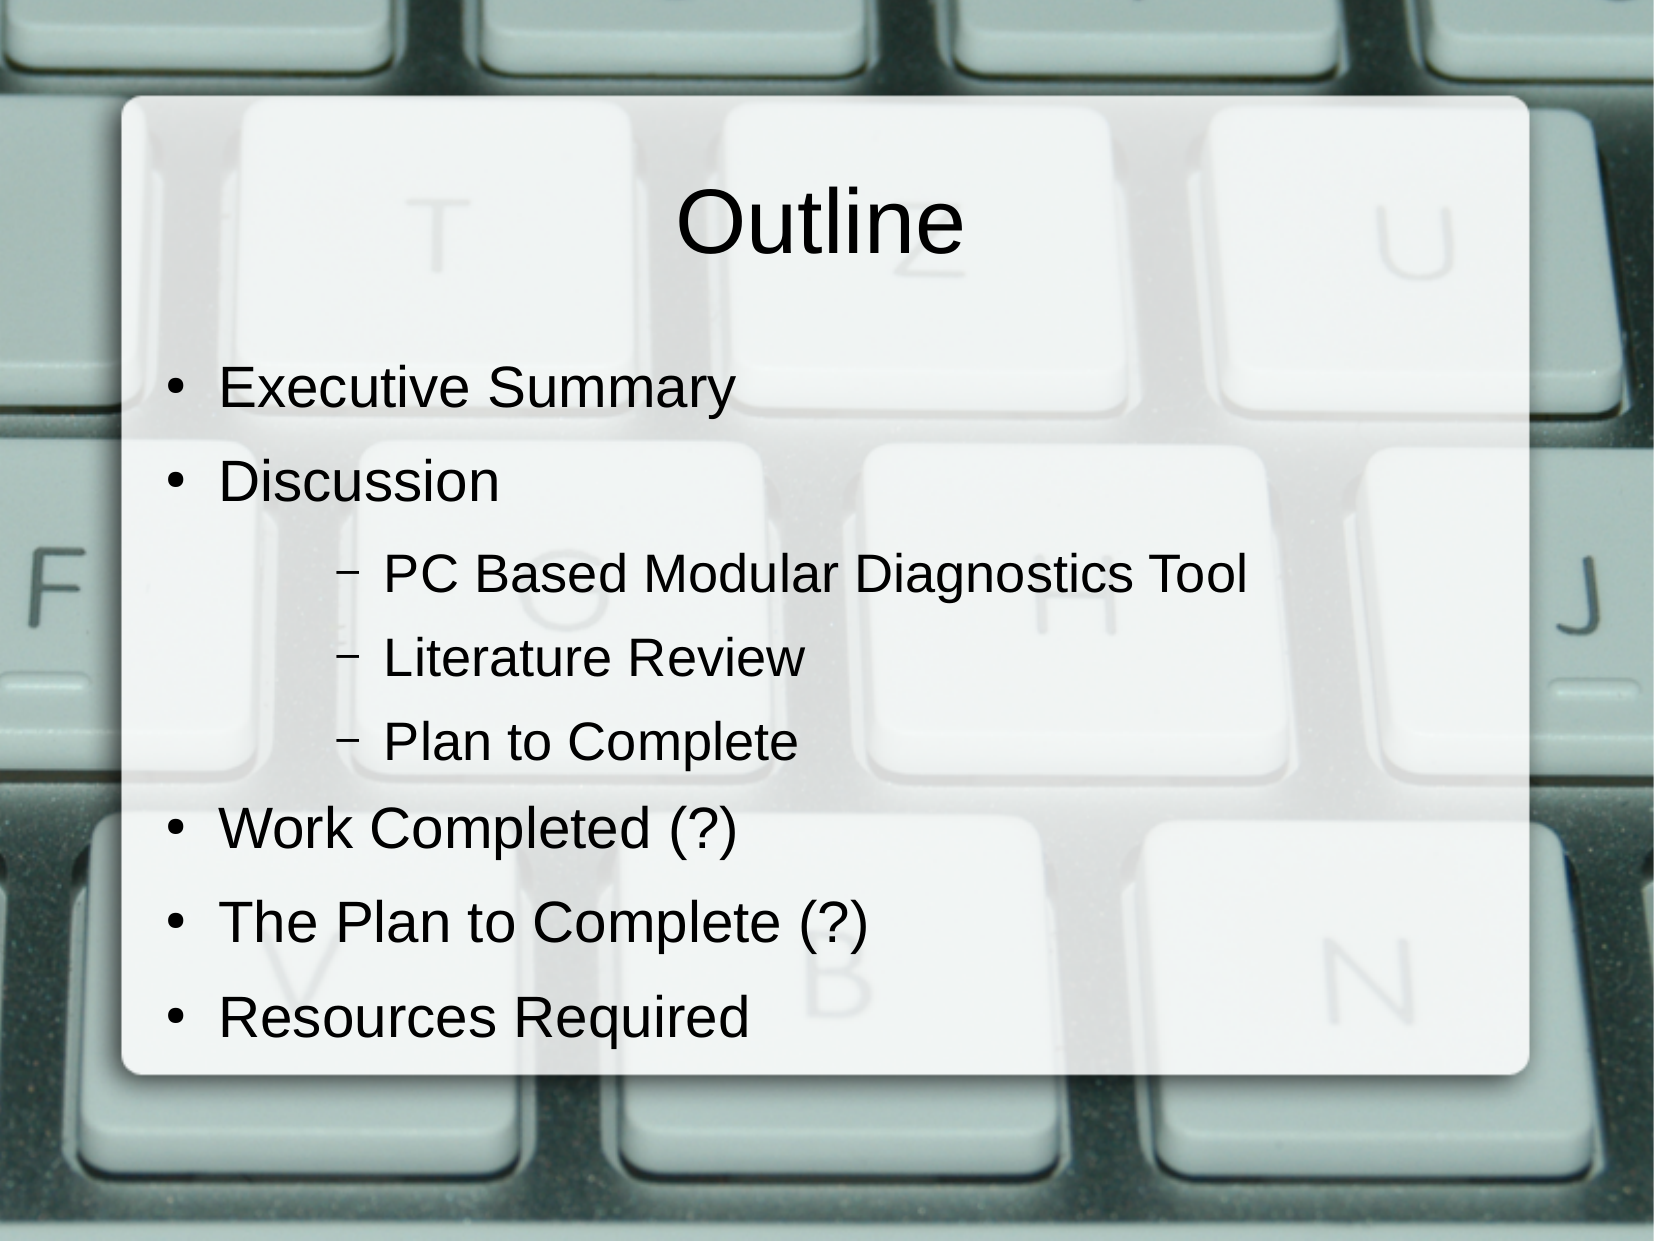

# Outline
Executive Summary
Discussion
PC Based Modular Diagnostics Tool
Literature Review
Plan to Complete
Work Completed (?)
The Plan to Complete (?)
Resources Required